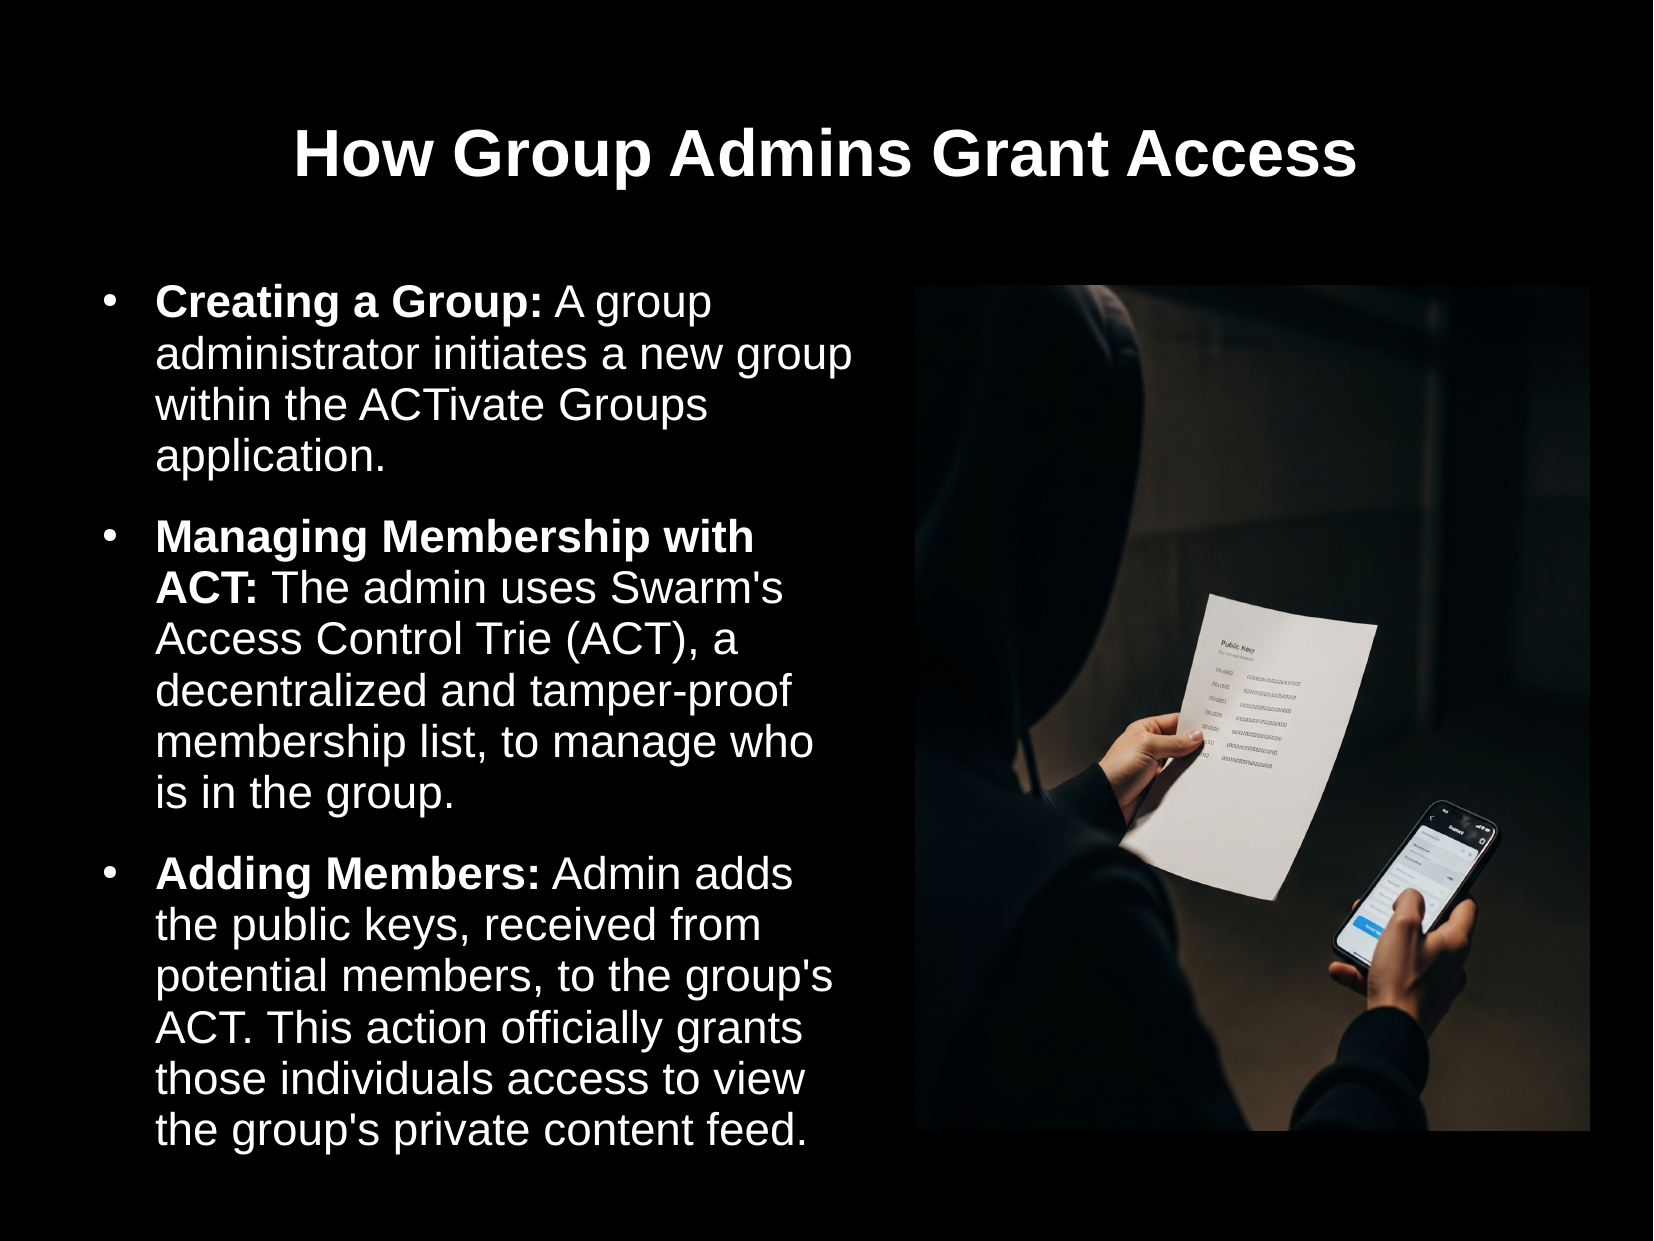

# How Group Admins Grant Access
Creating a Group: A group administrator initiates a new group within the ACTivate Groups application.
Managing Membership with ACT: The admin uses Swarm's Access Control Trie (ACT), a decentralized and tamper-proof membership list, to manage who is in the group.
Adding Members: Admin adds the public keys, received from potential members, to the group's ACT. This action officially grants those individuals access to view the group's private content feed.